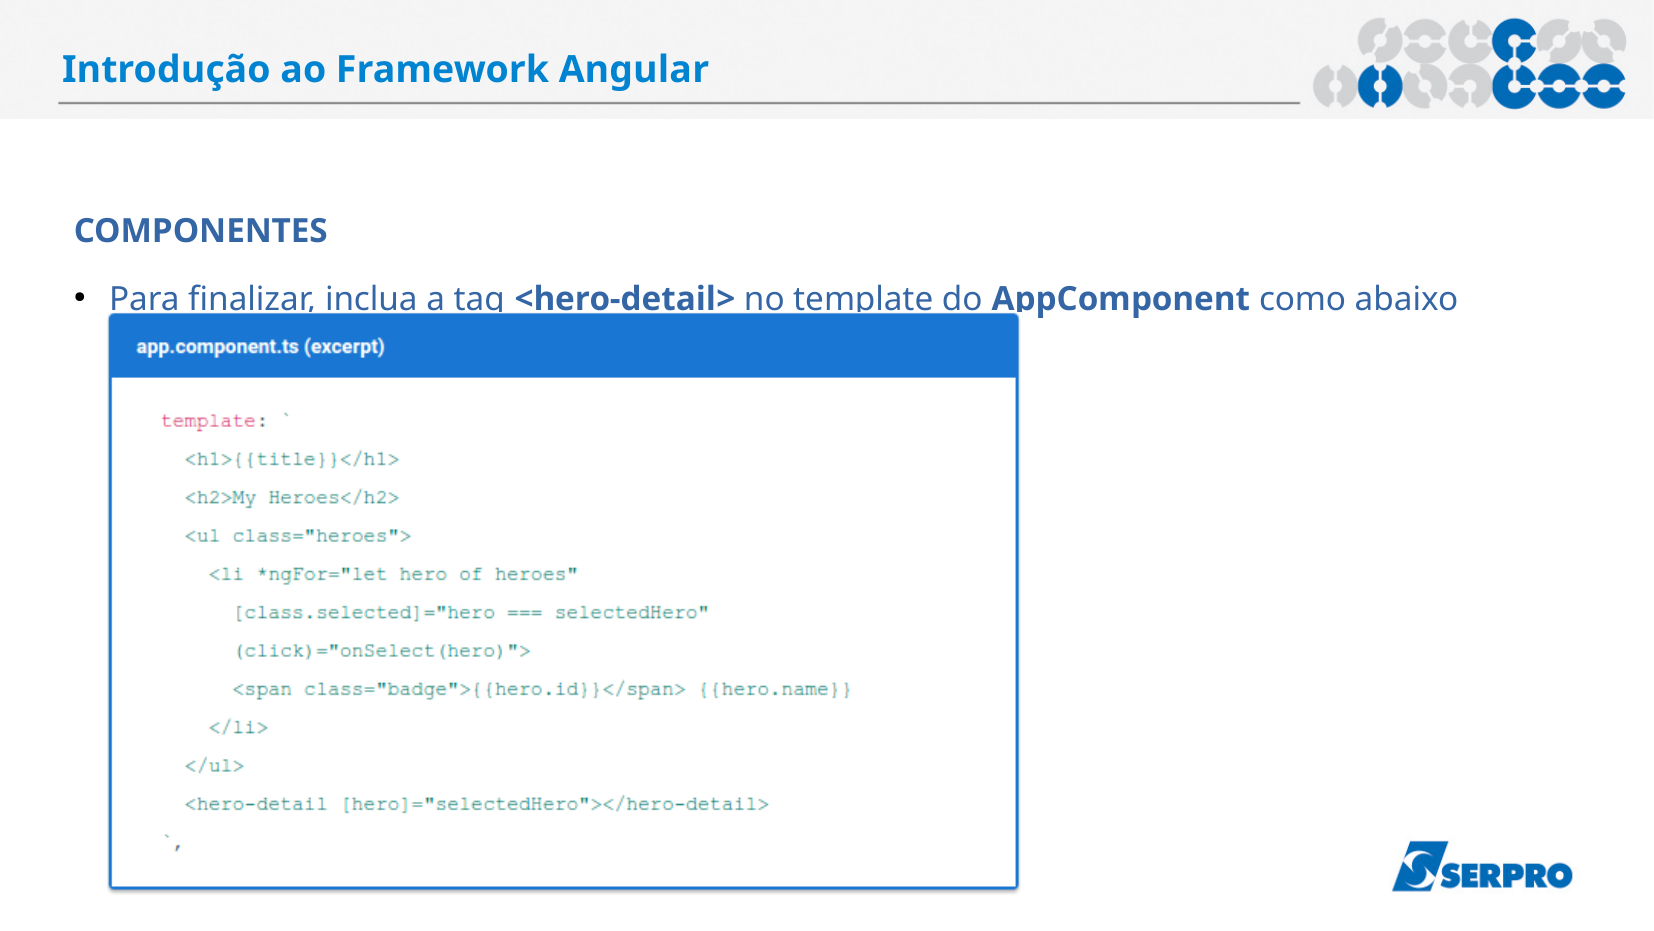

Introdução ao Framework Angular
COMPONENTES
Para finalizar, inclua a tag <hero-detail> no template do AppComponent como abaixo